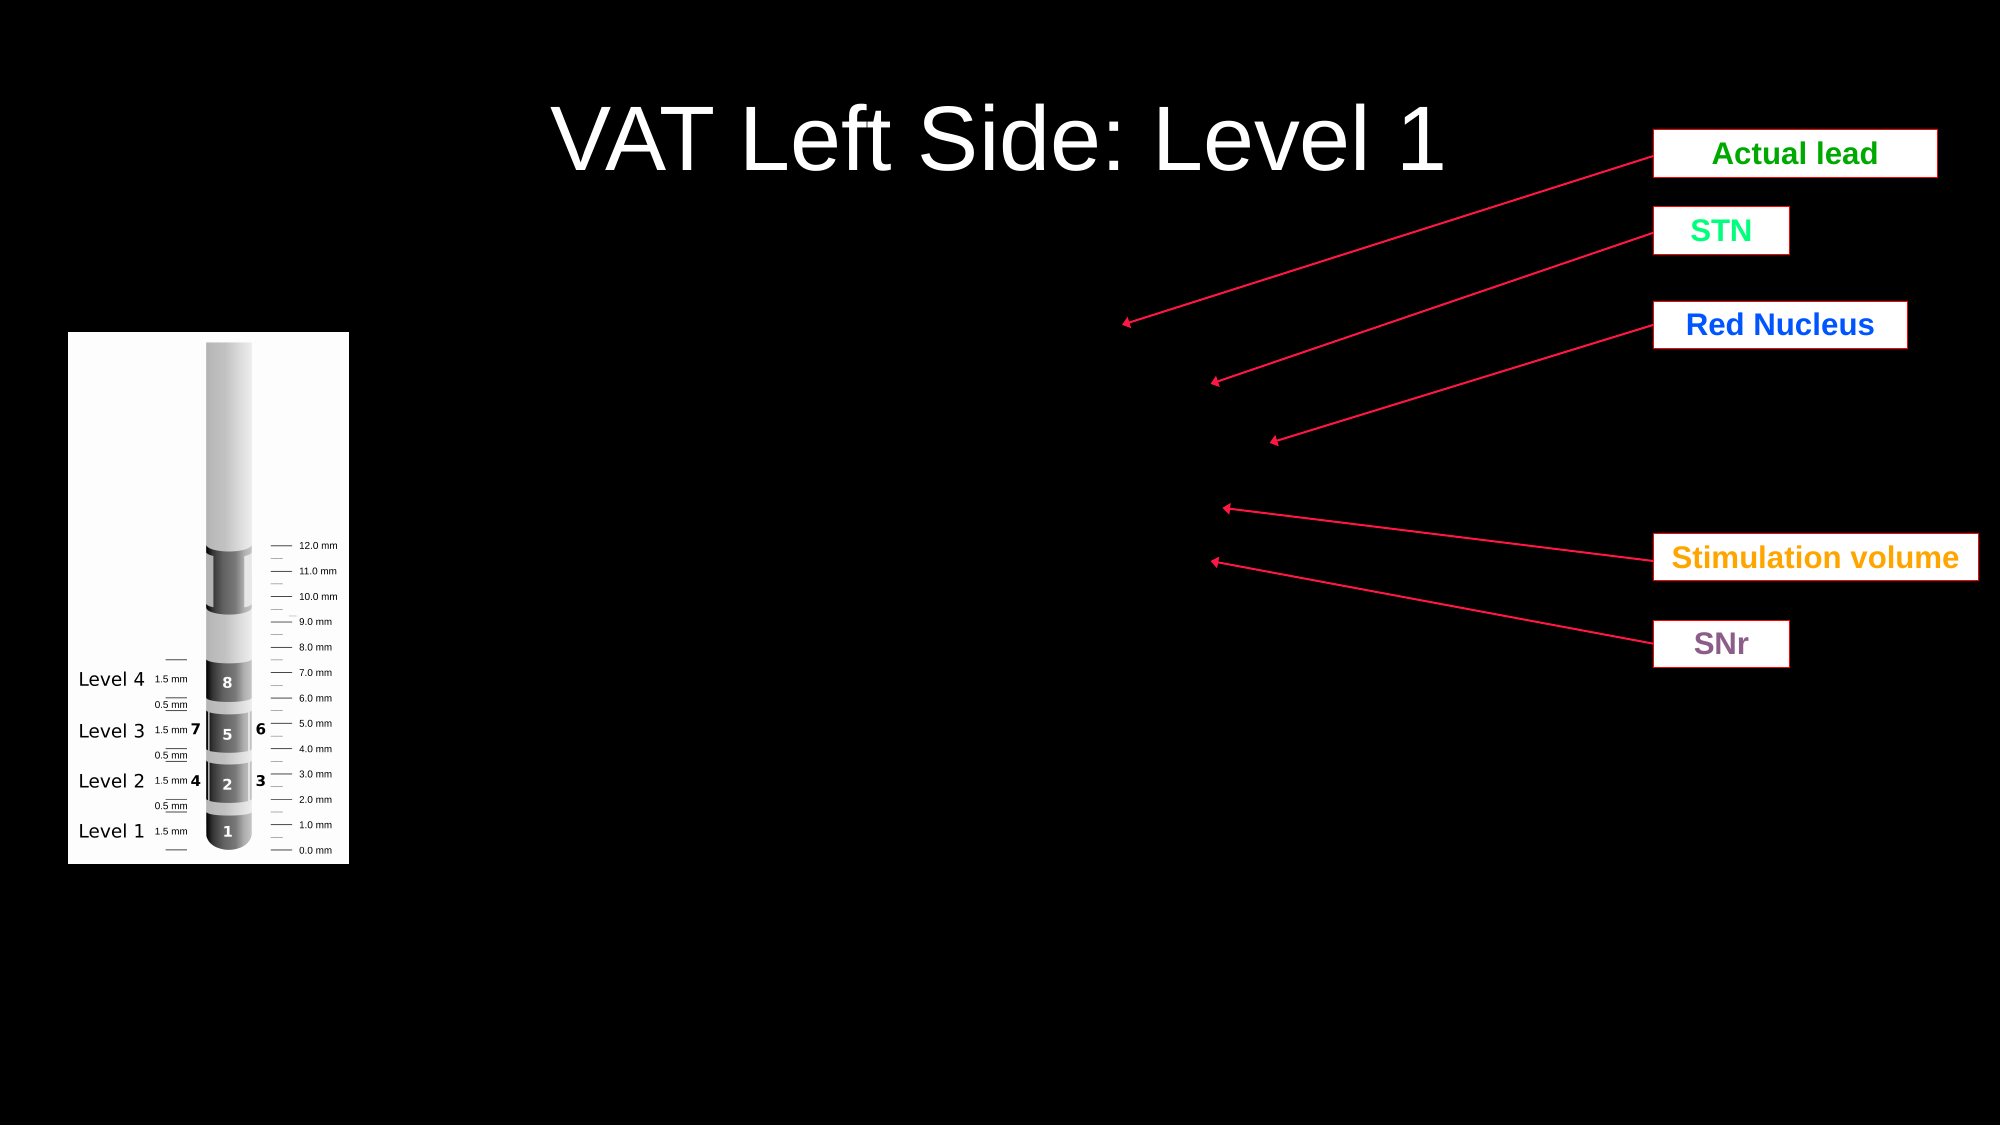

# VAT Left Side: Level 1
Actual lead
STN
Red Nucleus
Stimulation volume
SNr